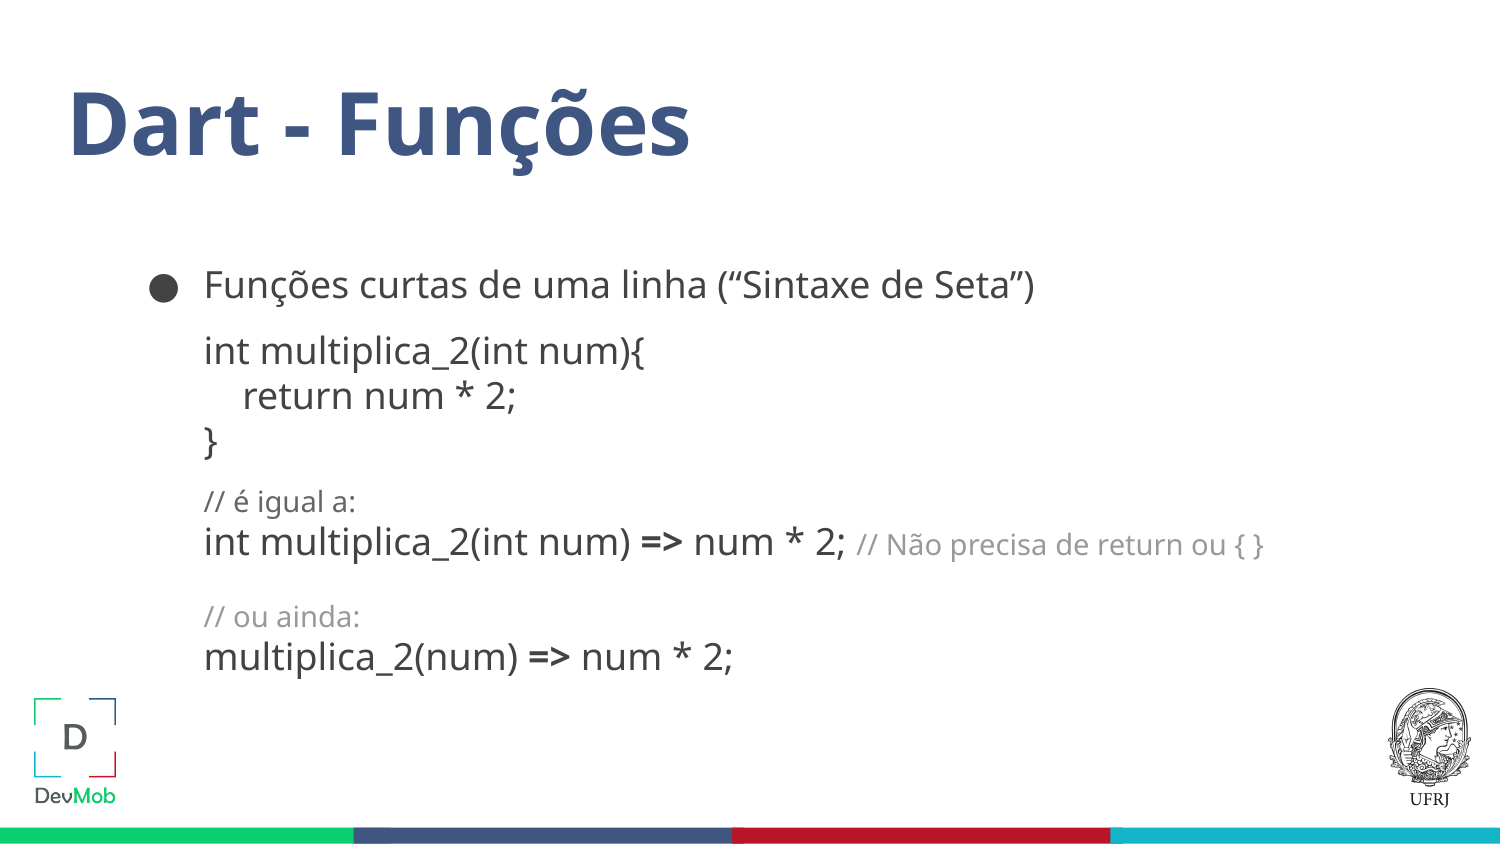

# Dart - Funções
Funções curtas de uma linha (“Sintaxe de Seta”)
int multiplica_2(int num){
 return num * 2;
}
// é igual a:
	int multiplica_2(int num) => num * 2; // Não precisa de return ou { }
	// ou ainda:
	multiplica_2(num) => num * 2;